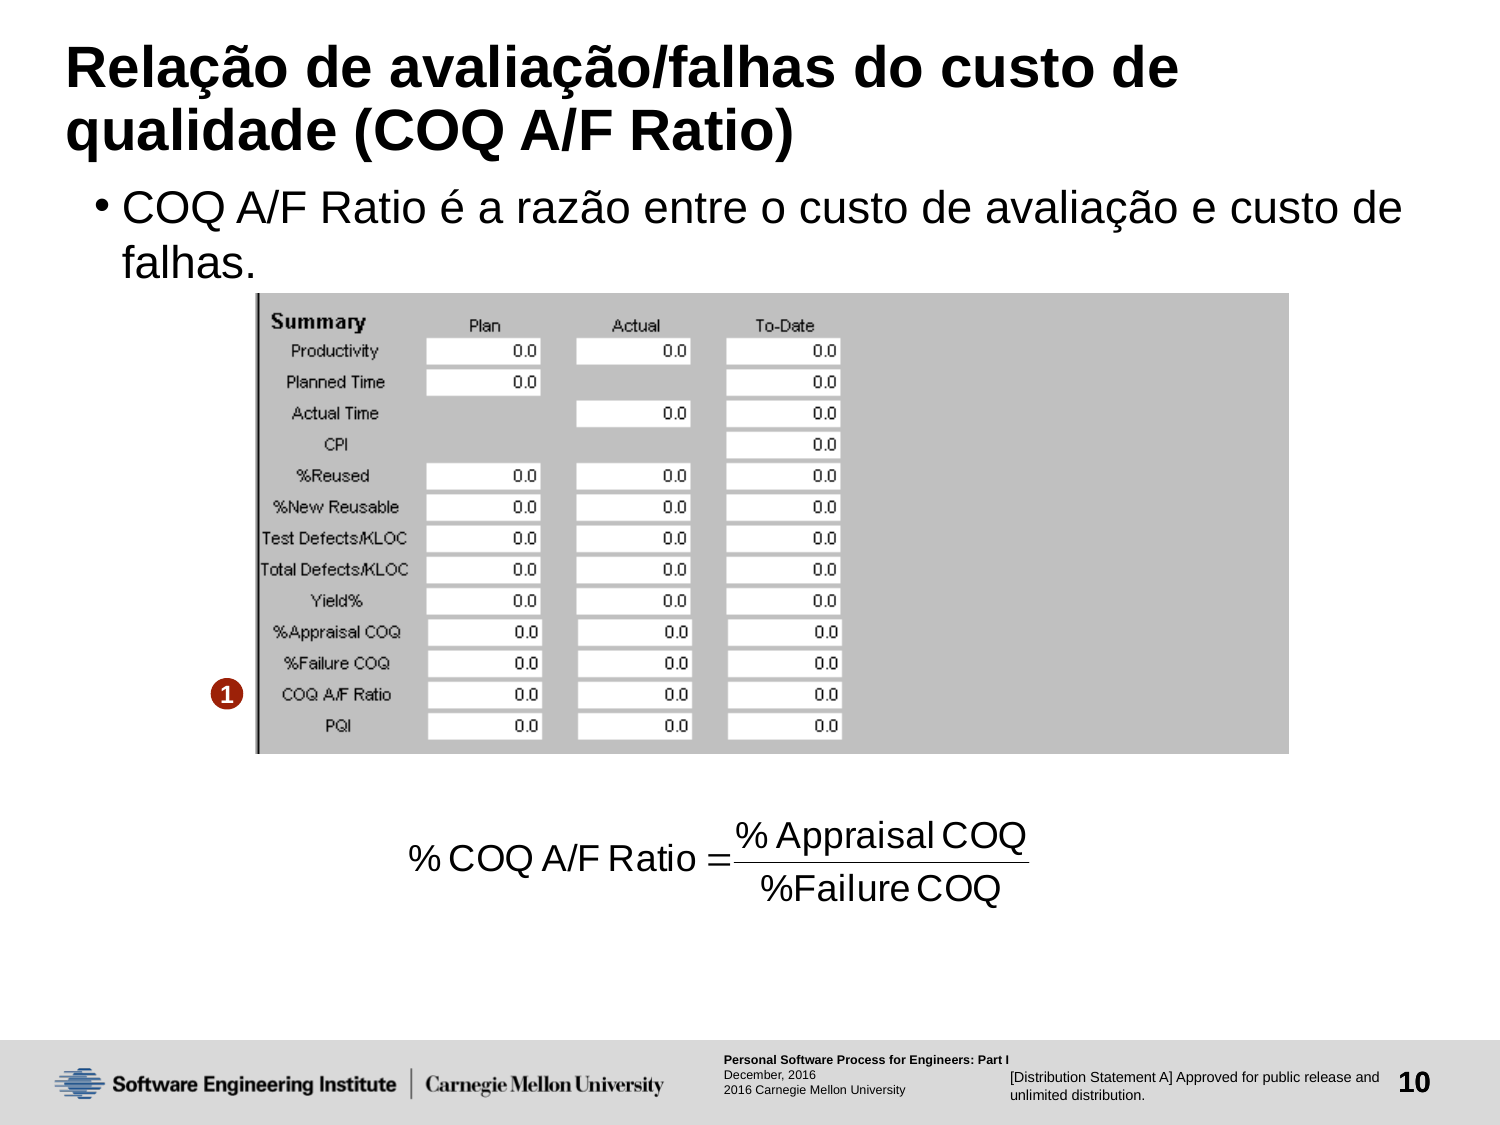

# Relação de avaliação/falhas do custo de qualidade (COQ A/F Ratio)
COQ A/F Ratio é a razão entre o custo de avaliação e custo de falhas.